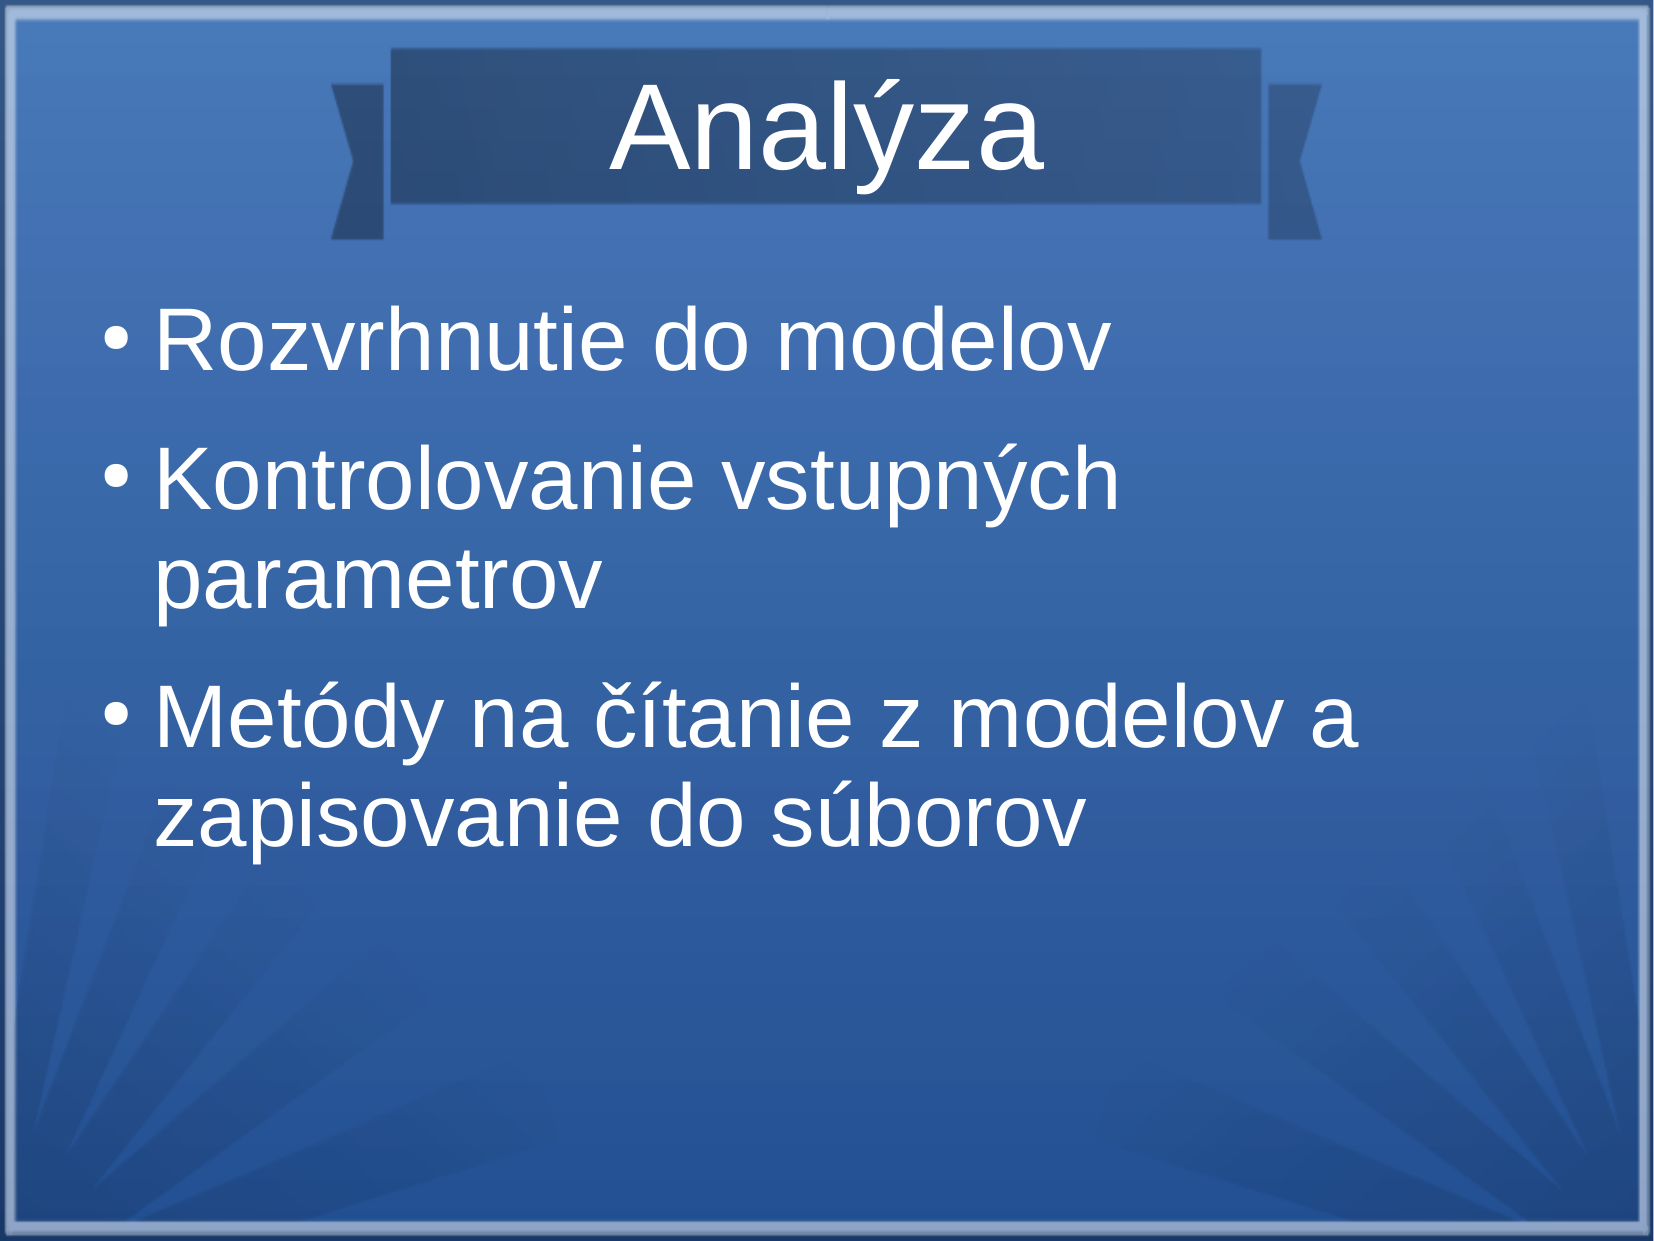

# Analýza
Rozvrhnutie do modelov
Kontrolovanie vstupných parametrov
Metódy na čítanie z modelov a zapisovanie do súborov